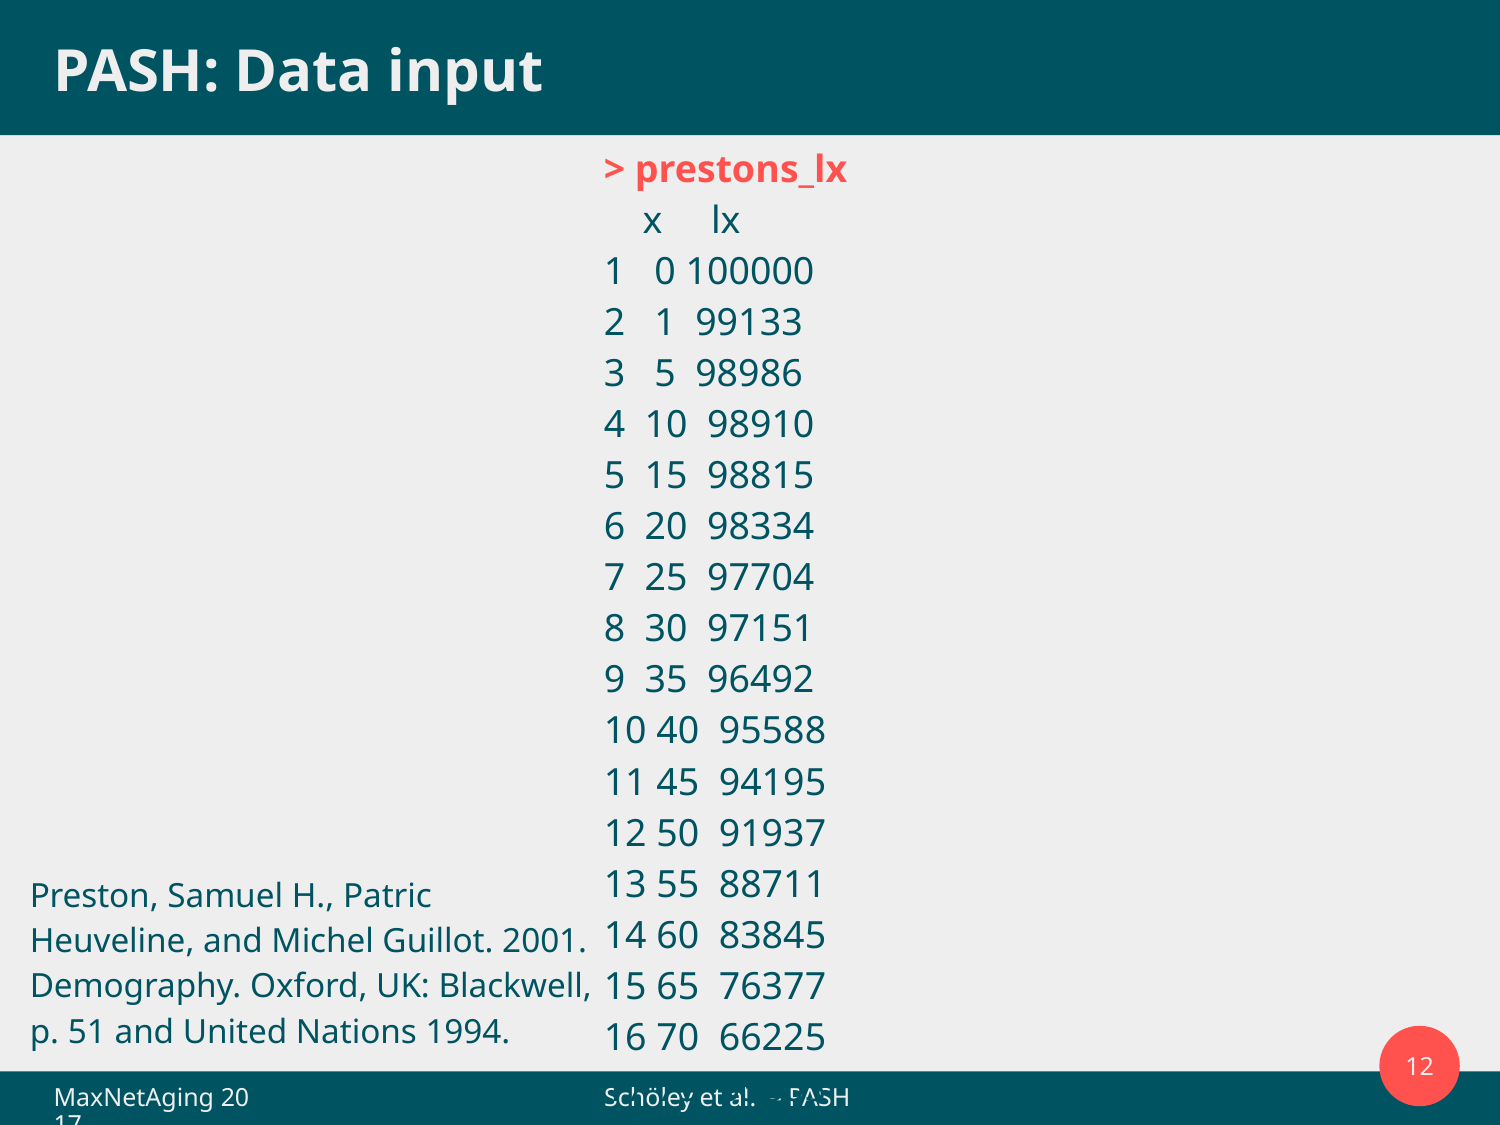

# PASH: Data input
> prestons_lx
 x lx
1 0 100000
2 1 99133
3 5 98986
4 10 98910
5 15 98815
6 20 98334
7 25 97704
8 30 97151
9 35 96492
10 40 95588
11 45 94195
12 50 91937
13 55 88711
14 60 83845
15 65 76377
16 70 66225
17 75 53803
18 80 37441
19 85 21134
Preston, Samuel H., Patric Heuveline, and Michel Guillot. 2001. Demography. Oxford, UK: Blackwell, p. 51 and United Nations 1994.
12
MaxNetAging 2017
Schöley et al. – PASH